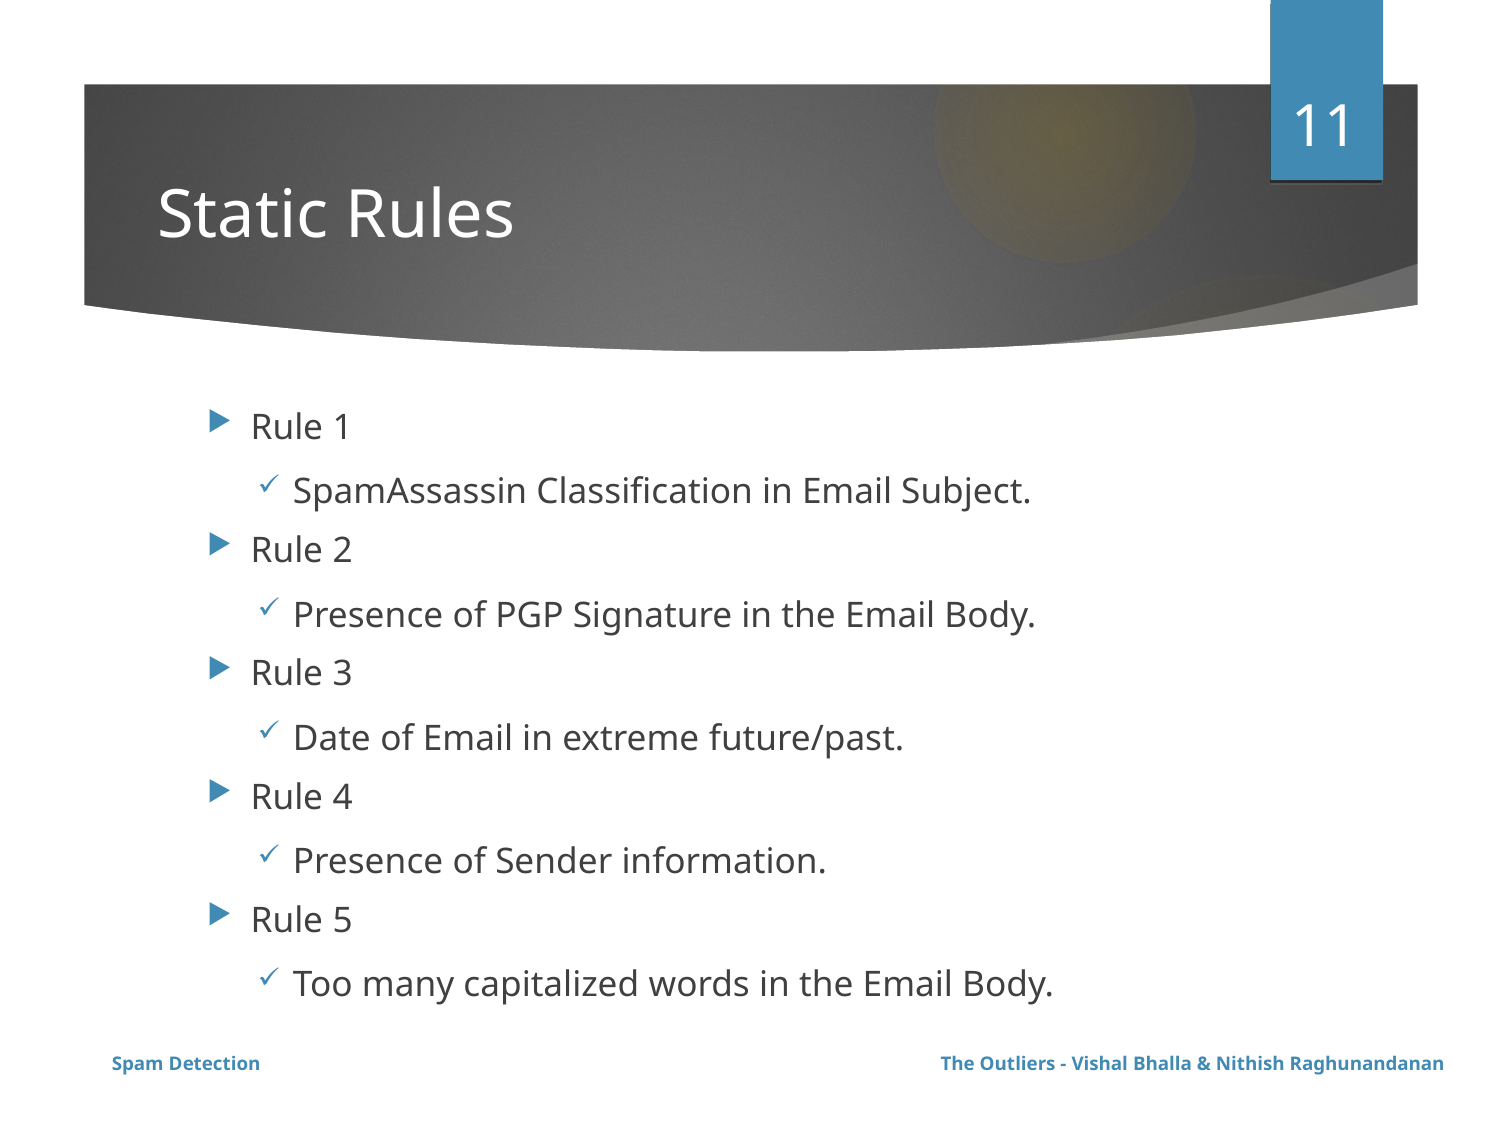

# Static Rules
Rule 1
SpamAssassin Classification in Email Subject.
Rule 2
Presence of PGP Signature in the Email Body.
Rule 3
Date of Email in extreme future/past.
Rule 4
Presence of Sender information.
Rule 5
Too many capitalized words in the Email Body.
The Outliers - Vishal Bhalla & Nithish Raghunandanan
Spam Detection